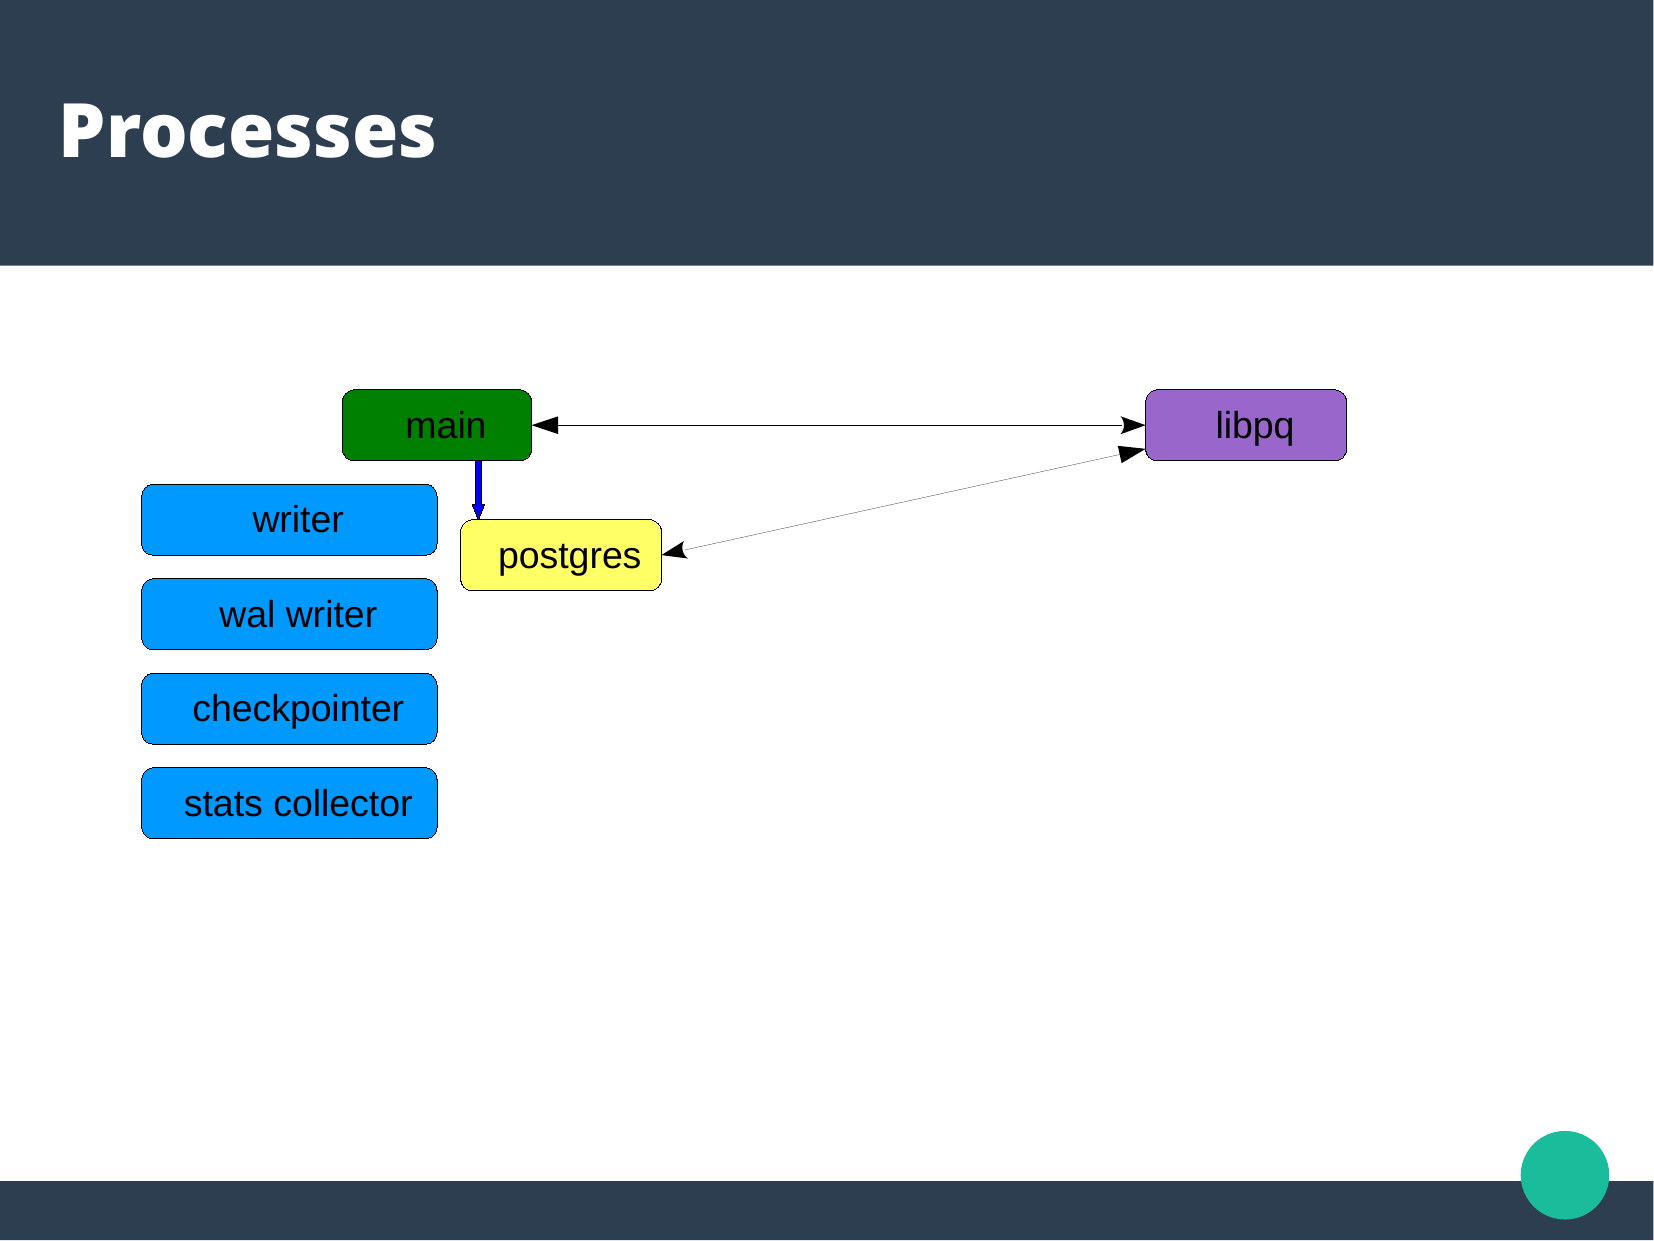

# Processes
main
libpq
writer
postgres
wal writer
checkpointer
stats collector